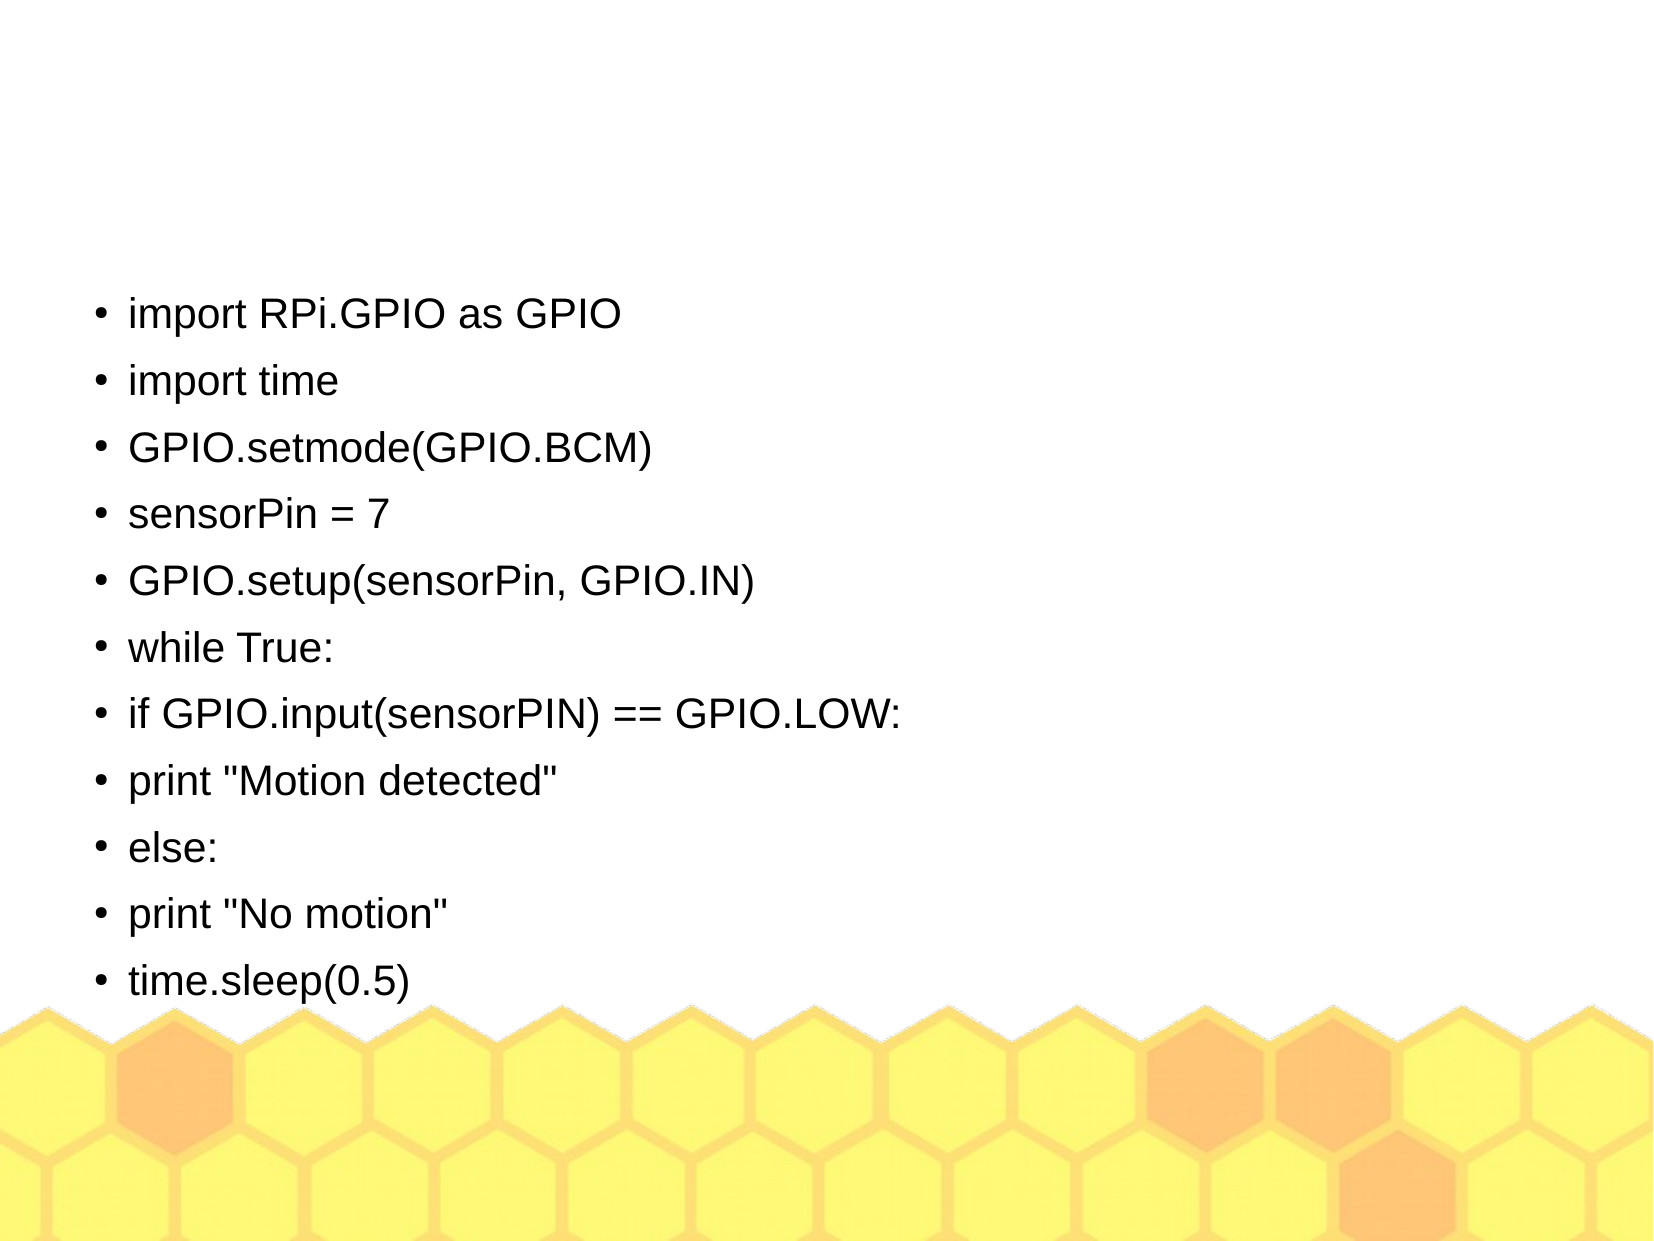

#
import RPi.GPIO as GPIO
import time
GPIO.setmode(GPIO.BCM)
sensorPin = 7
GPIO.setup(sensorPin, GPIO.IN)
while True:
if GPIO.input(sensorPIN) == GPIO.LOW:
print "Motion detected"
else:
print "No motion"
time.sleep(0.5)